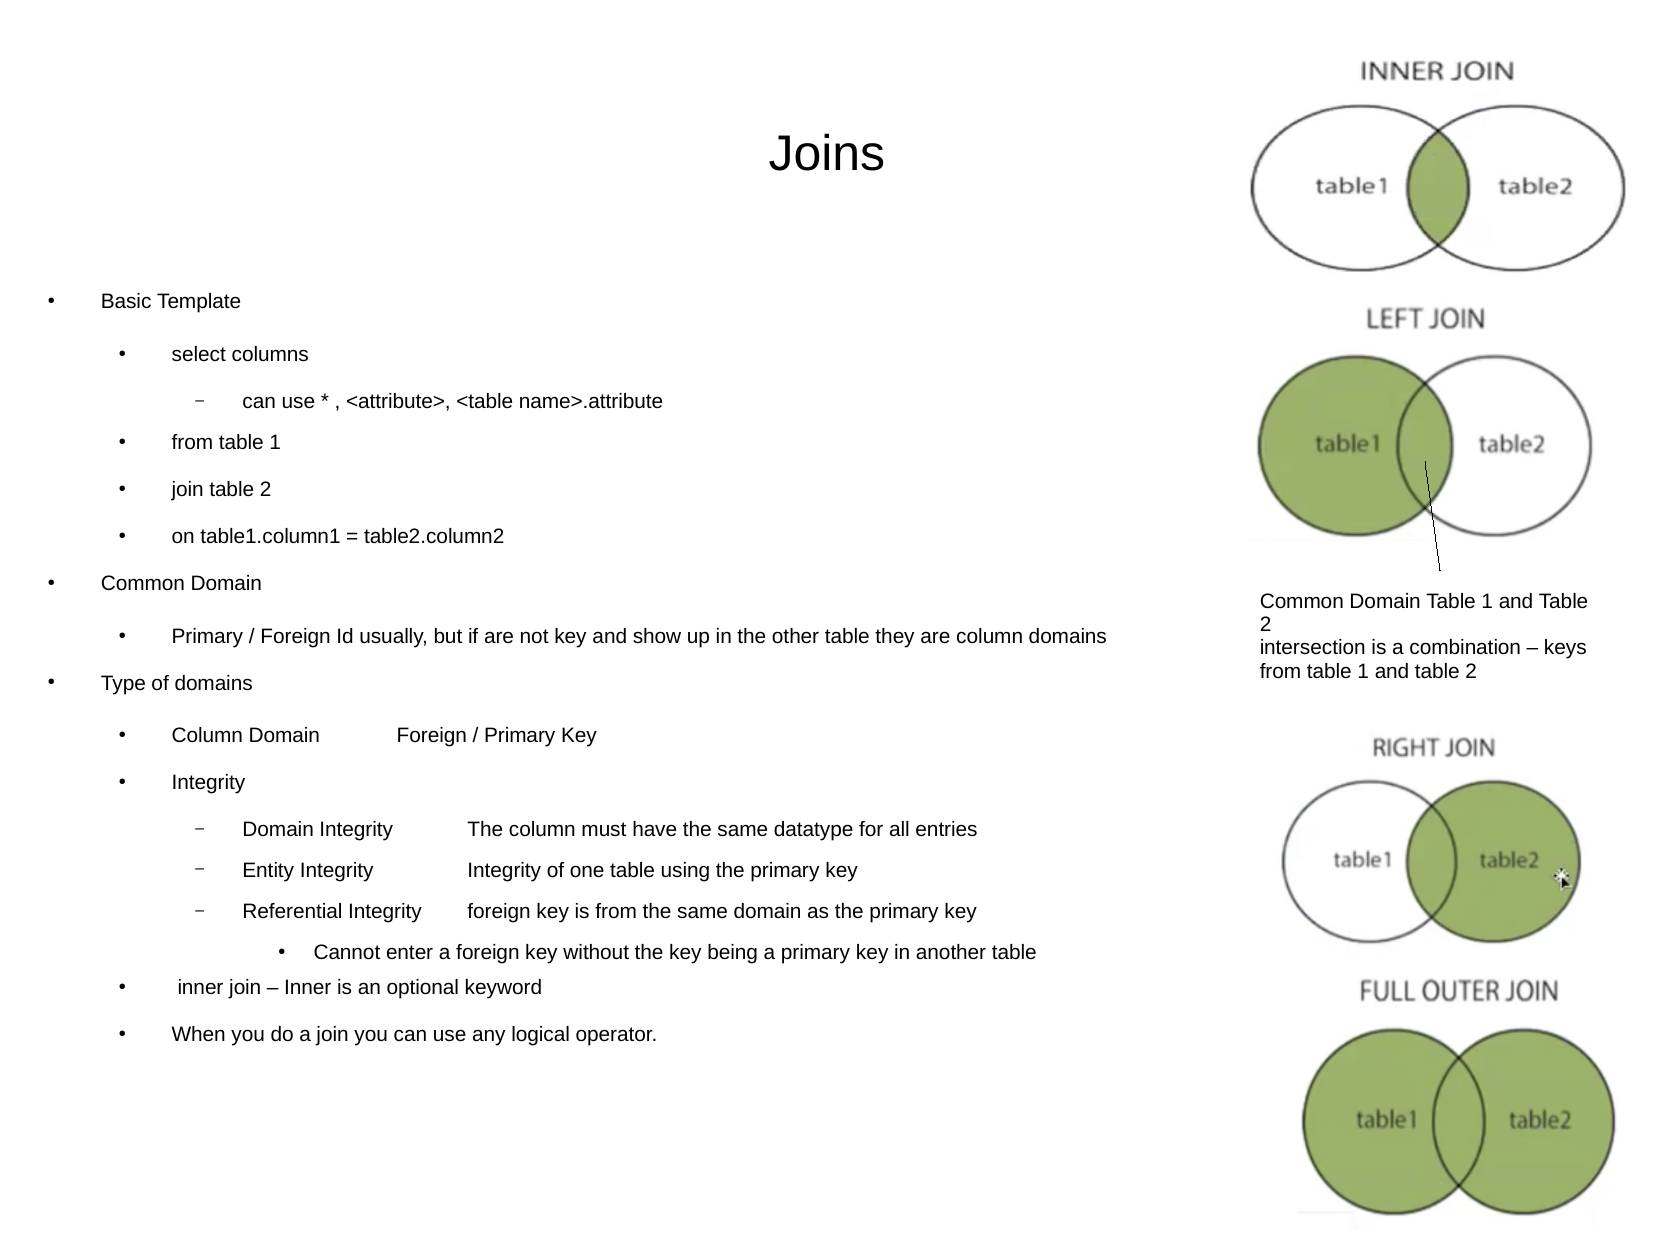

# Joins
Basic Template
select columns
can use * , <attribute>, <table name>.attribute
from table 1
join table 2
on table1.column1 = table2.column2
Common Domain
Primary / Foreign Id usually, but if are not key and show up in the other table they are column domains
Type of domains
Column Domain		Foreign / Primary Key
Integrity
Domain Integrity 	The column must have the same datatype for all entries
Entity Integrity		Integrity of one table using the primary key
Referential Integrity 	foreign key is from the same domain as the primary key
Cannot enter a foreign key without the key being a primary key in another table
 inner join – Inner is an optional keyword
When you do a join you can use any logical operator.
Common Domain Table 1 and Table 2
intersection is a combination – keys from table 1 and table 2